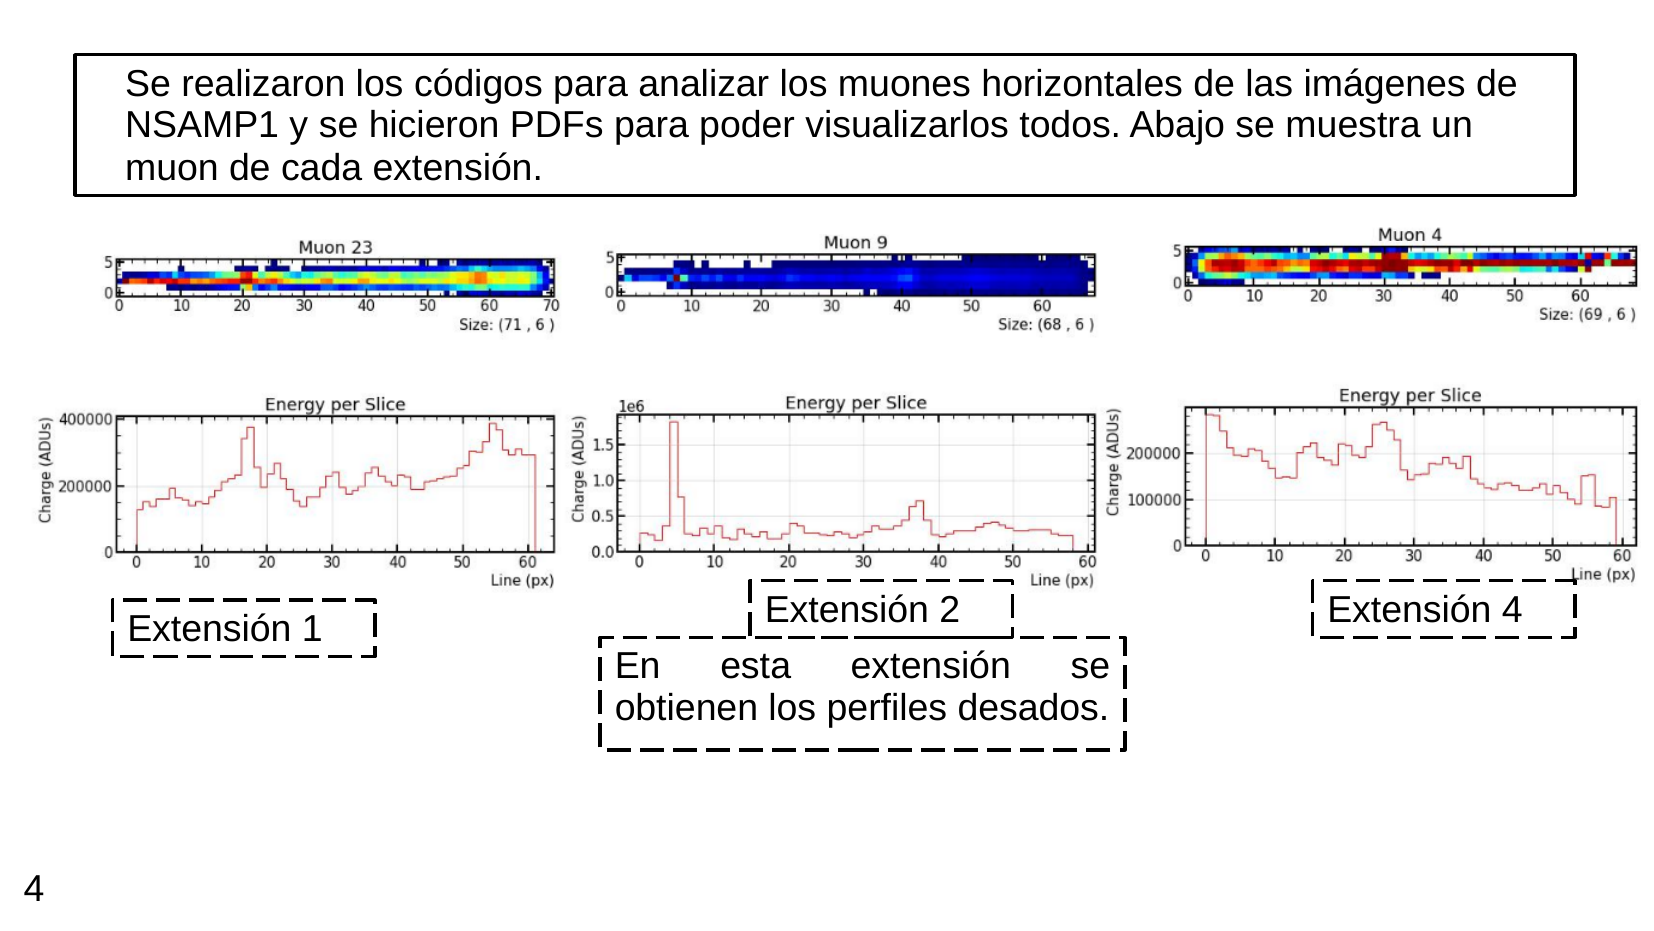

Se realizaron los códigos para analizar los muones horizontales de las imágenes de NSAMP1 y se hicieron PDFs para poder visualizarlos todos. Abajo se muestra un muon de cada extensión.
Extensión 2
Extensión 4
Extensión 1
En esta extensión se obtienen los perfiles desados.